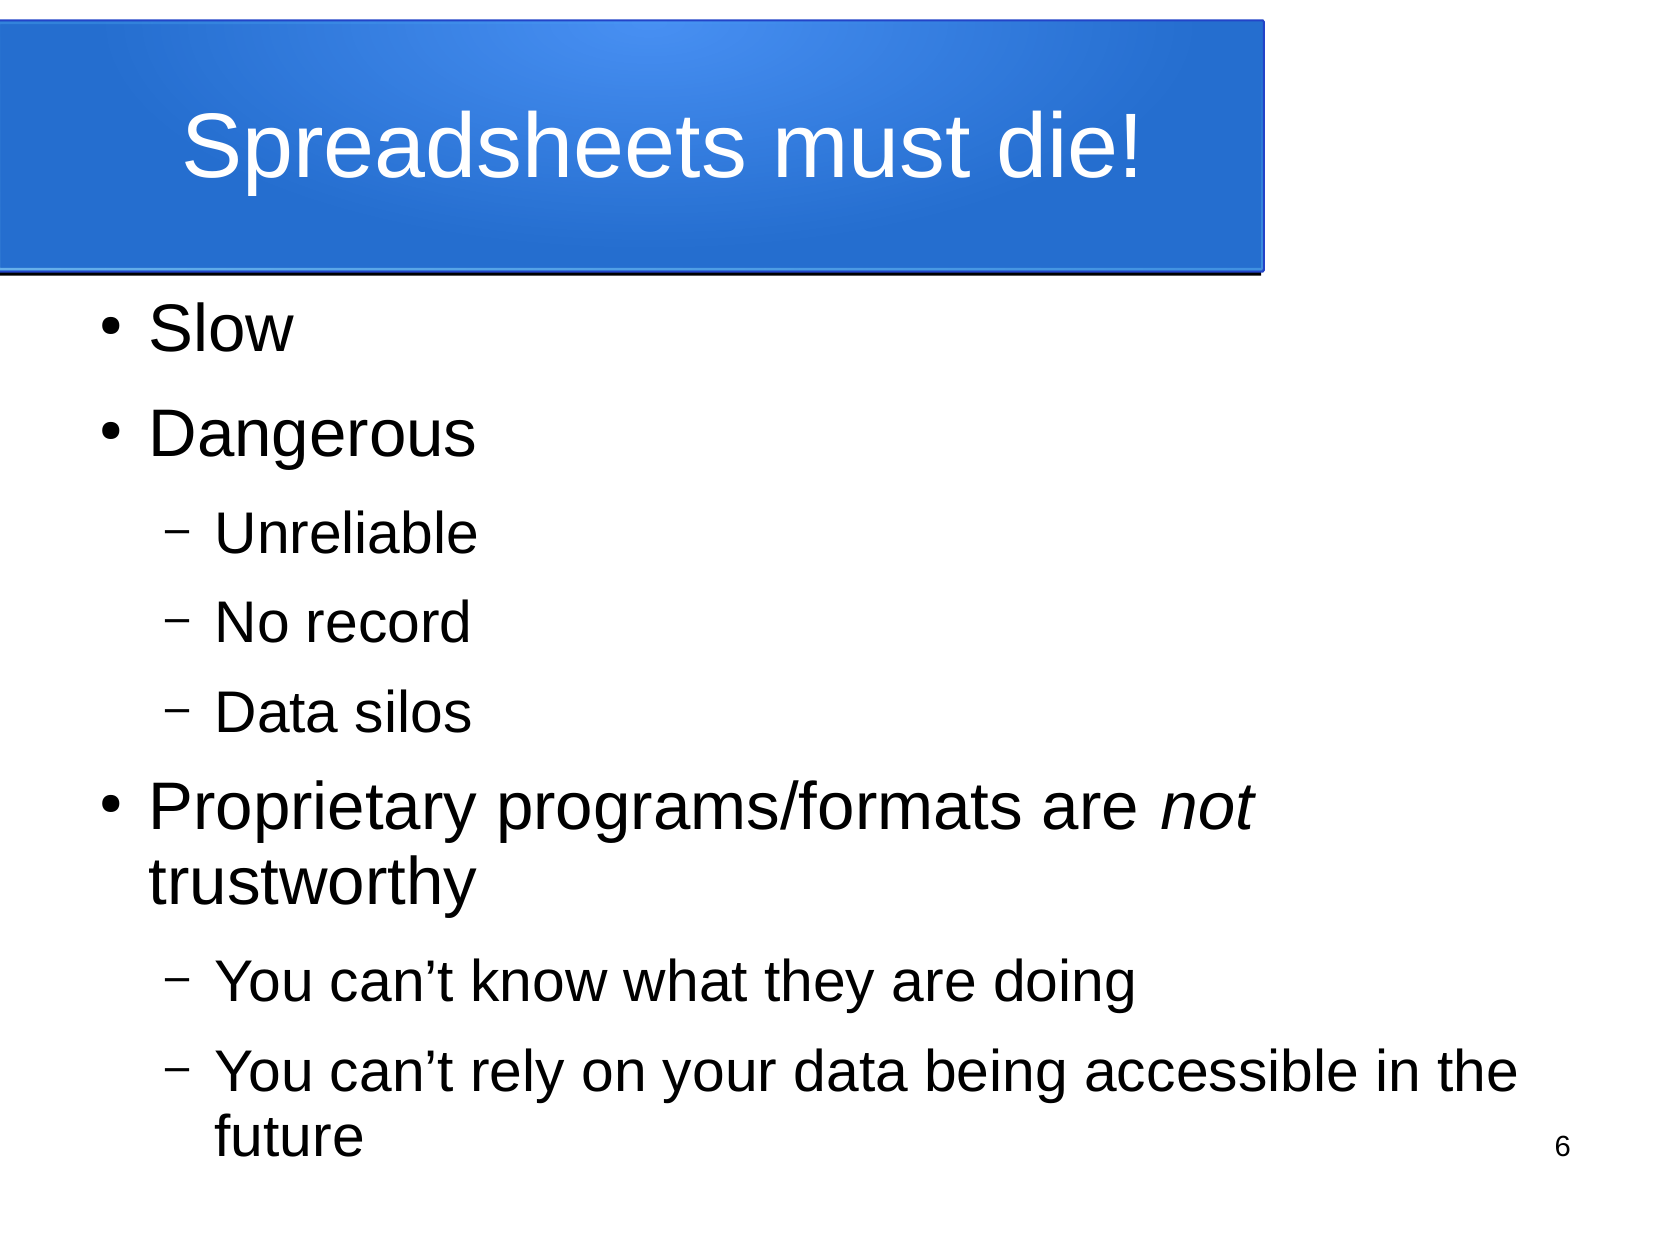

# Spreadsheets must die!
Slow
Dangerous
Unreliable
No record
Data silos
Proprietary programs/formats are not trustworthy
You can’t know what they are doing
You can’t rely on your data being accessible in the future
6